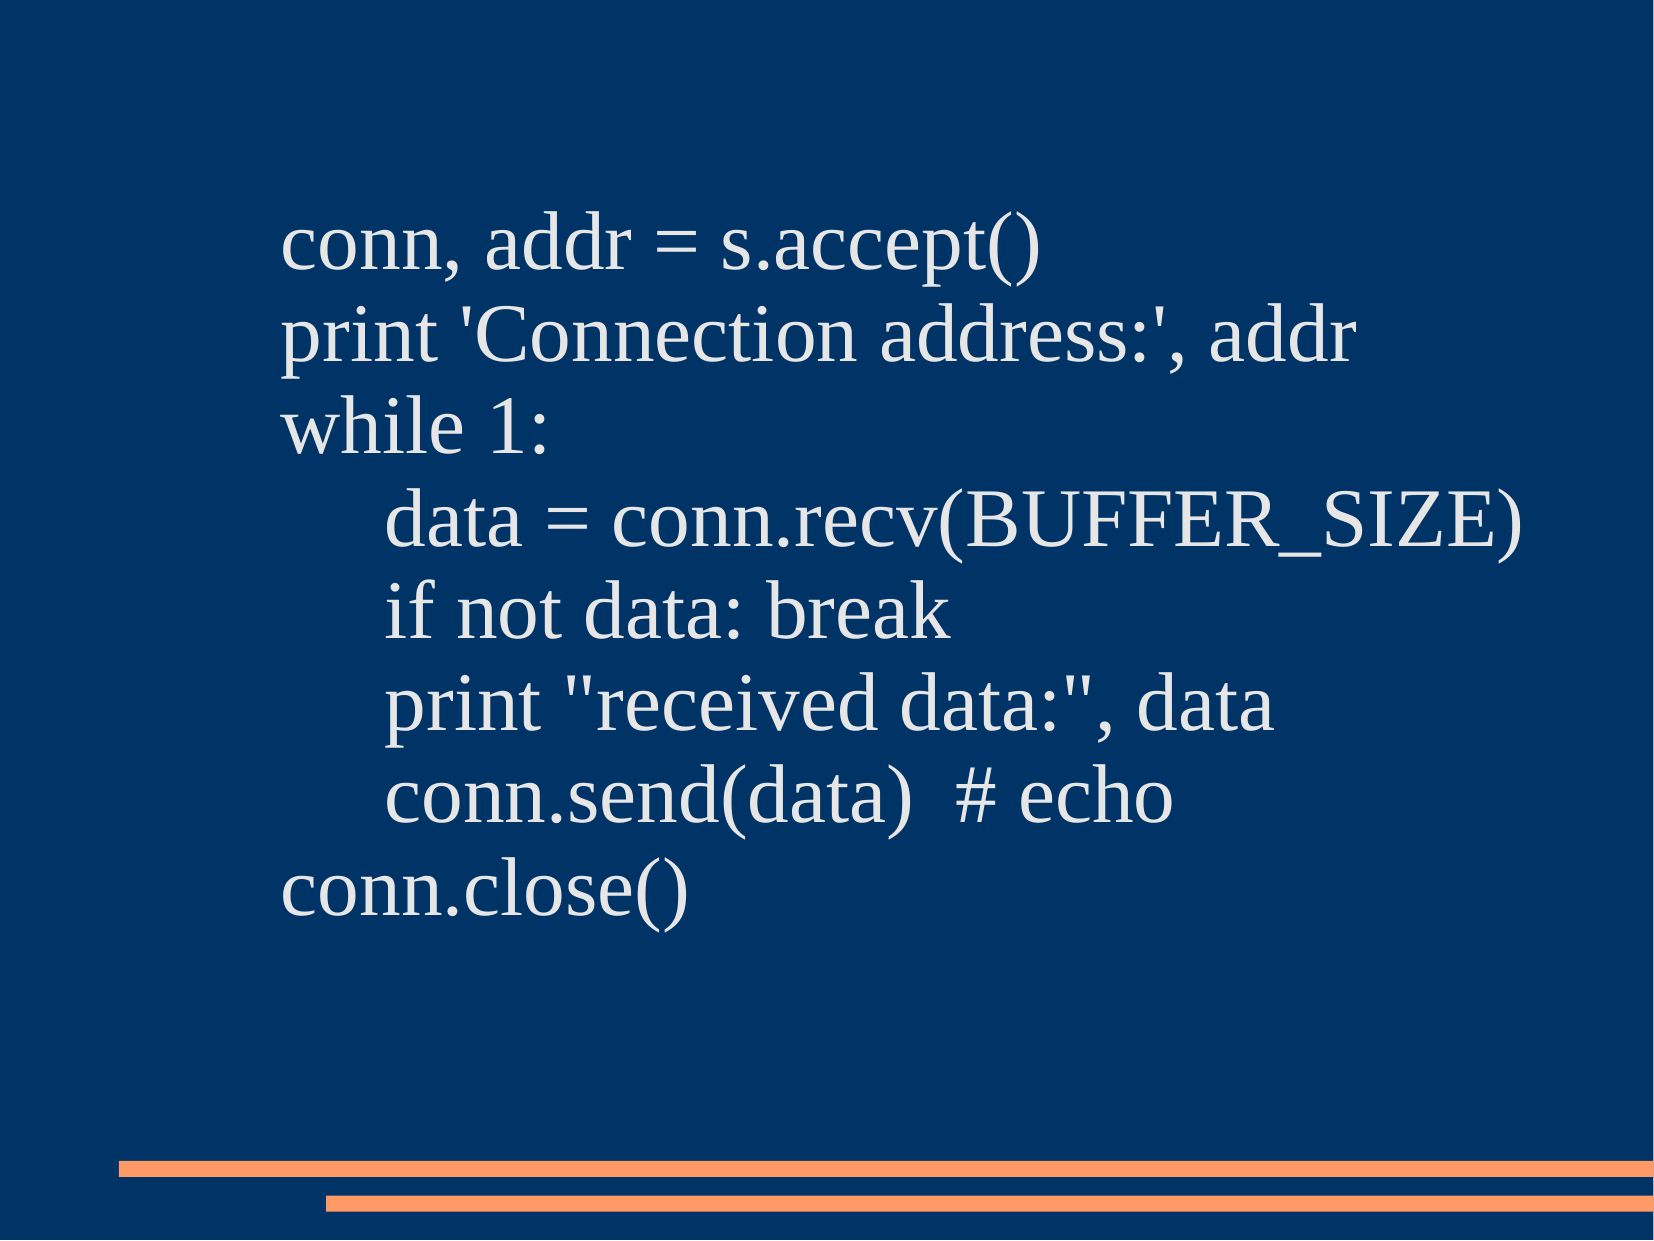

# conn, addr = s.accept()
print 'Connection address:', addr
while 1:
 data = conn.recv(BUFFER_SIZE)
 if not data: break
 print "received data:", data
 conn.send(data) # echo
conn.close()